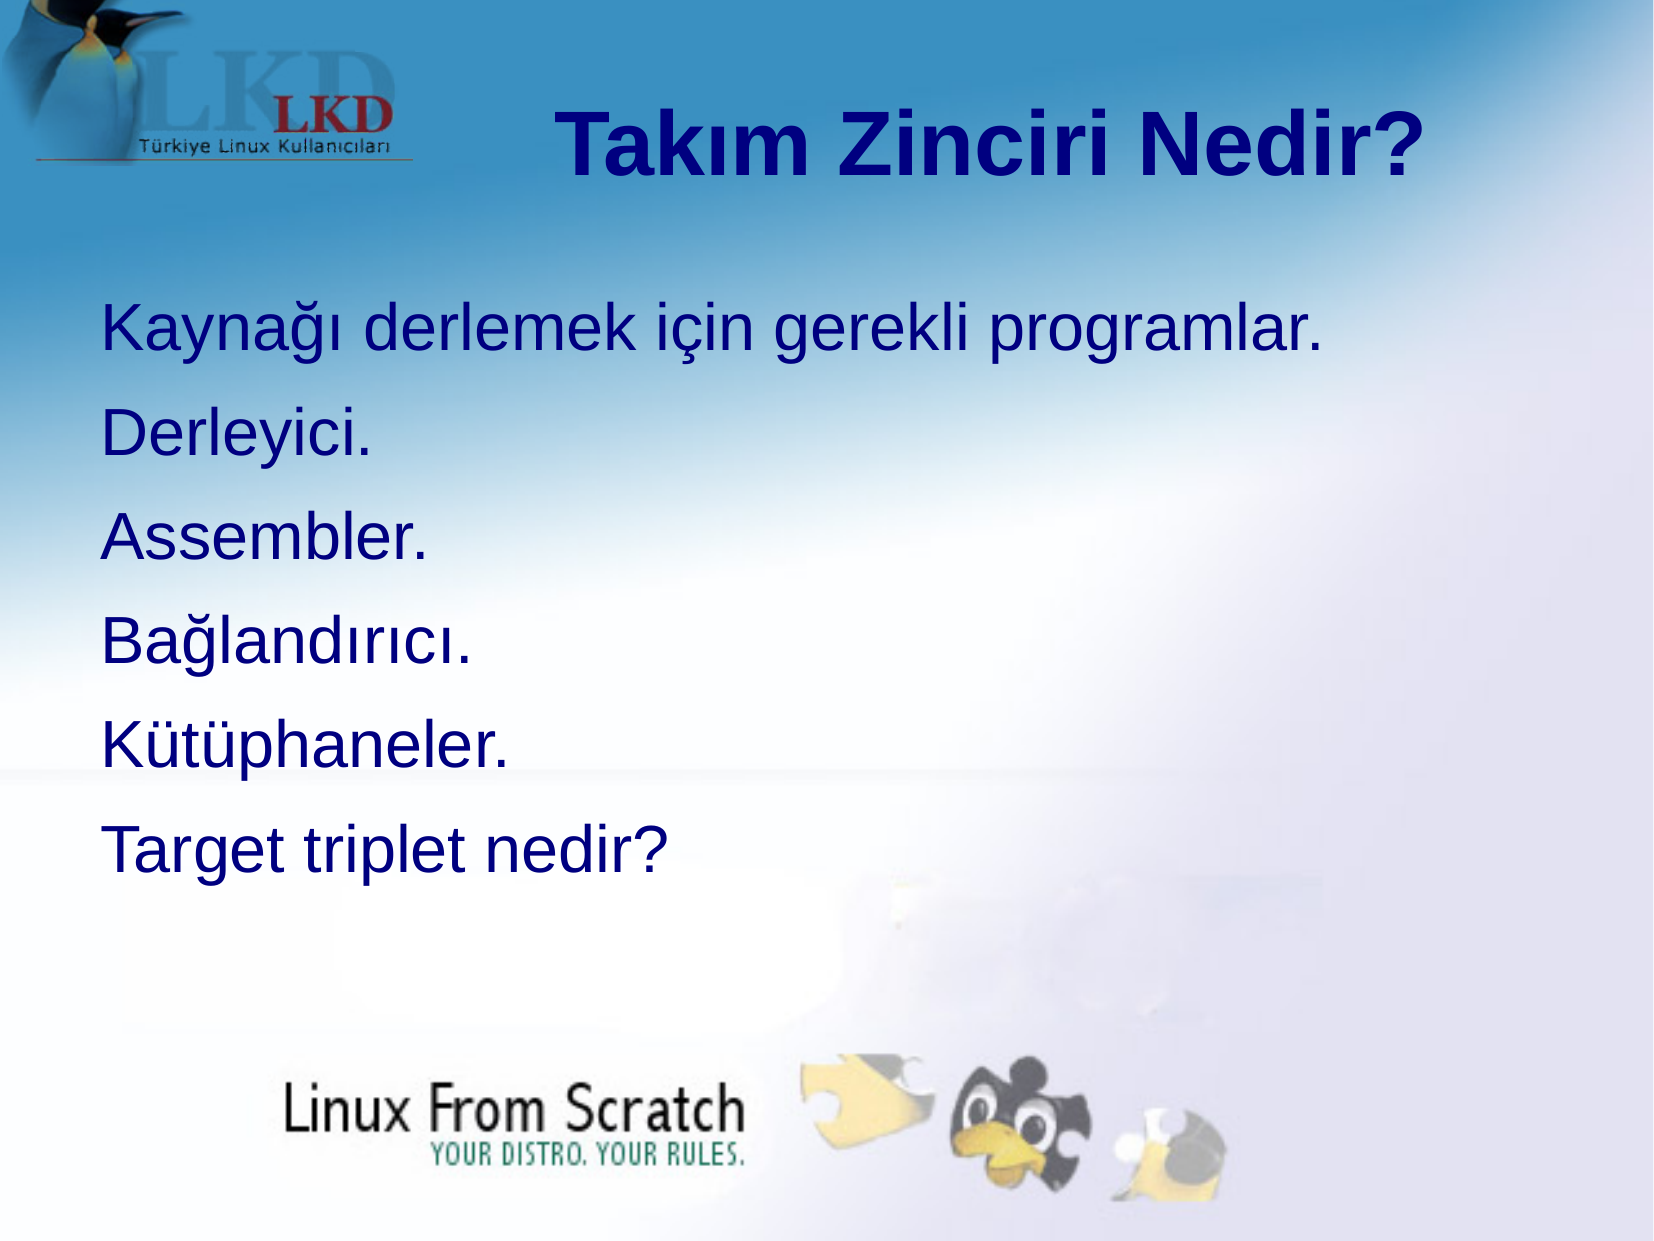

# Takım Zinciri Nedir?
Kaynağı derlemek için gerekli programlar.
Derleyici.
Assembler.
Bağlandırıcı.
Kütüphaneler.
Target triplet nedir?